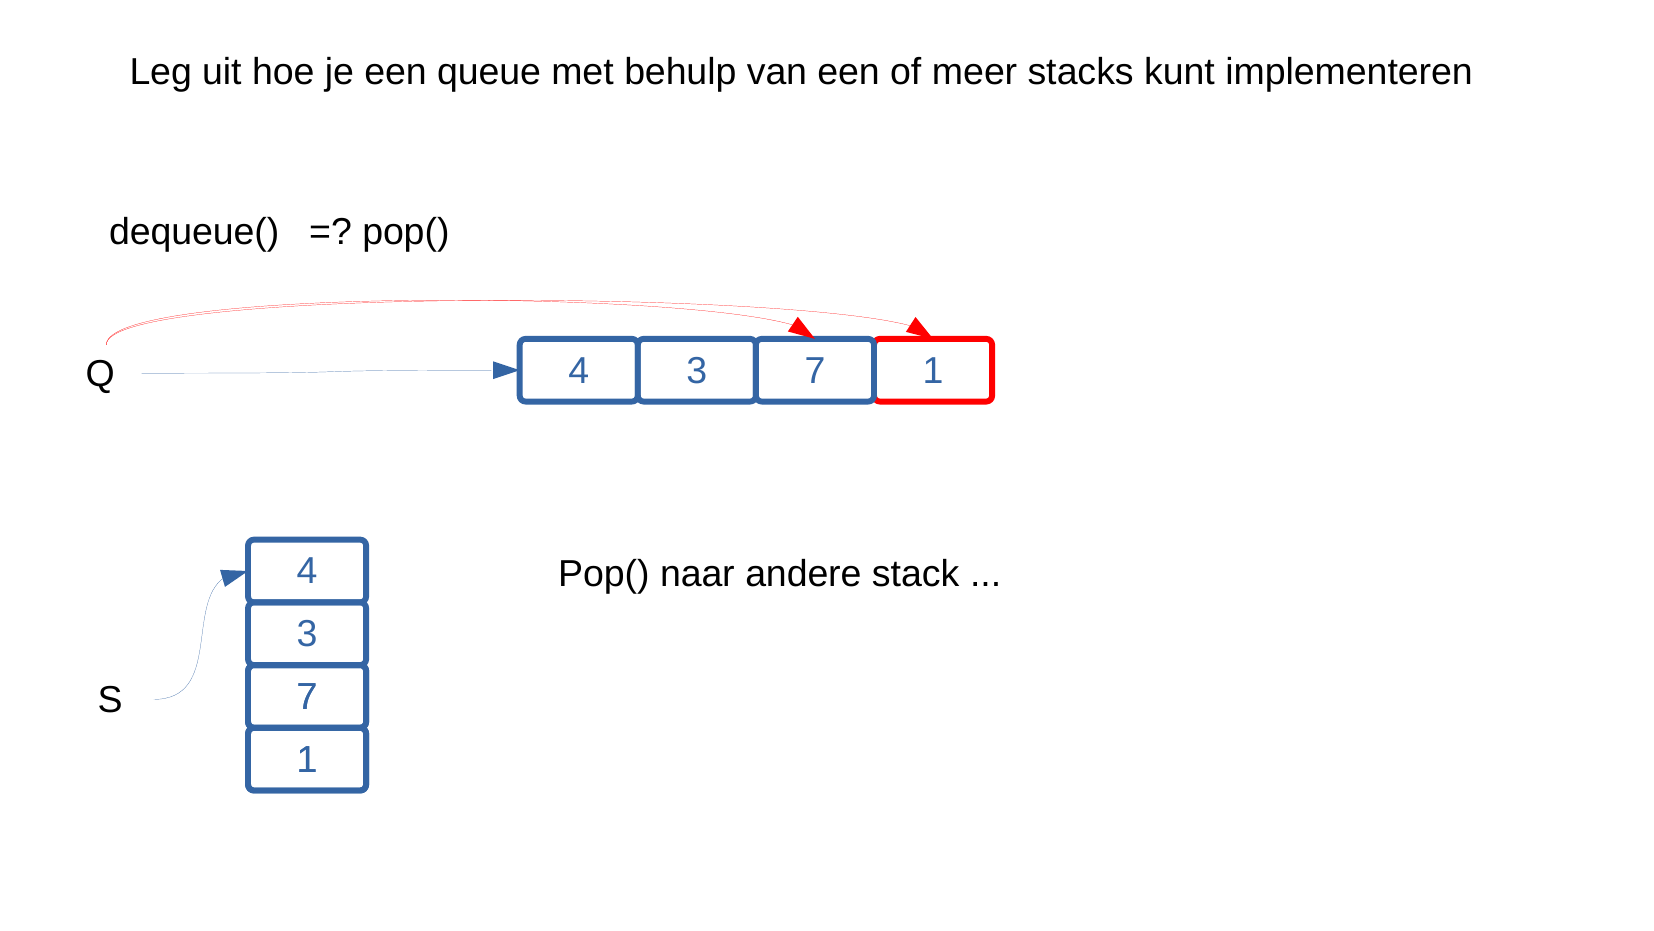

Leg uit hoe je een queue met behulp van een of meer stacks kunt implementeren
dequeue()
=? pop()
4
3
7
1
Q
4
Pop() naar andere stack ...
3
7
7
S
1
1